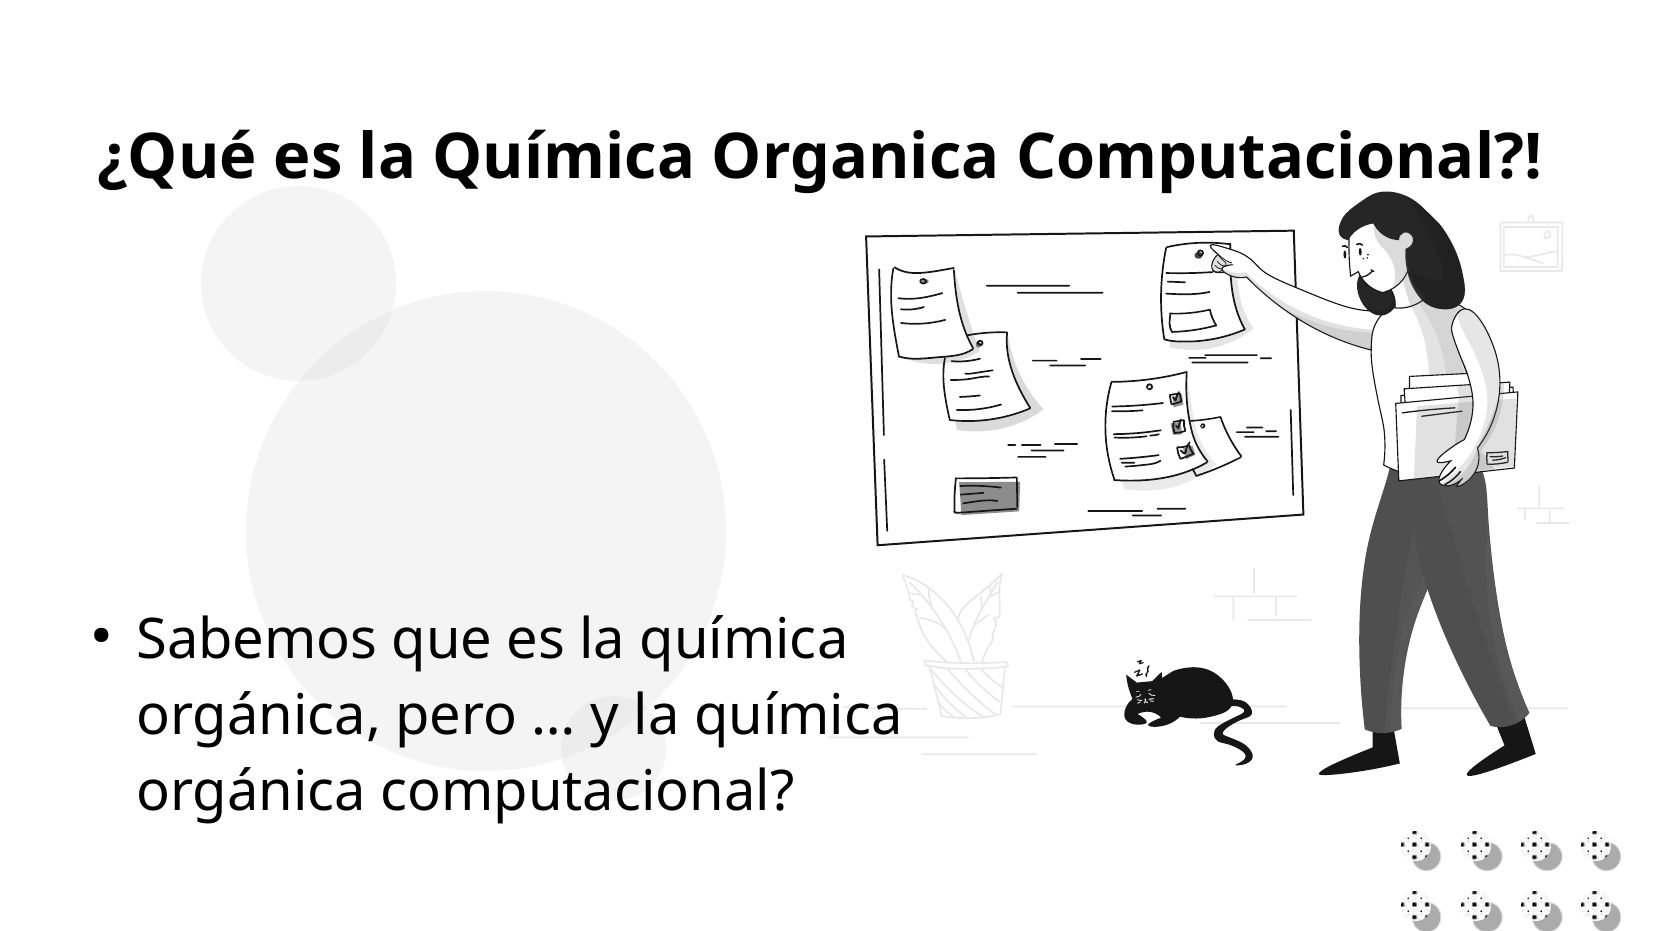

# ¿Qué es la Química Organica Computacional?!
Sabemos que es la química orgánica, pero … y la química orgánica computacional?